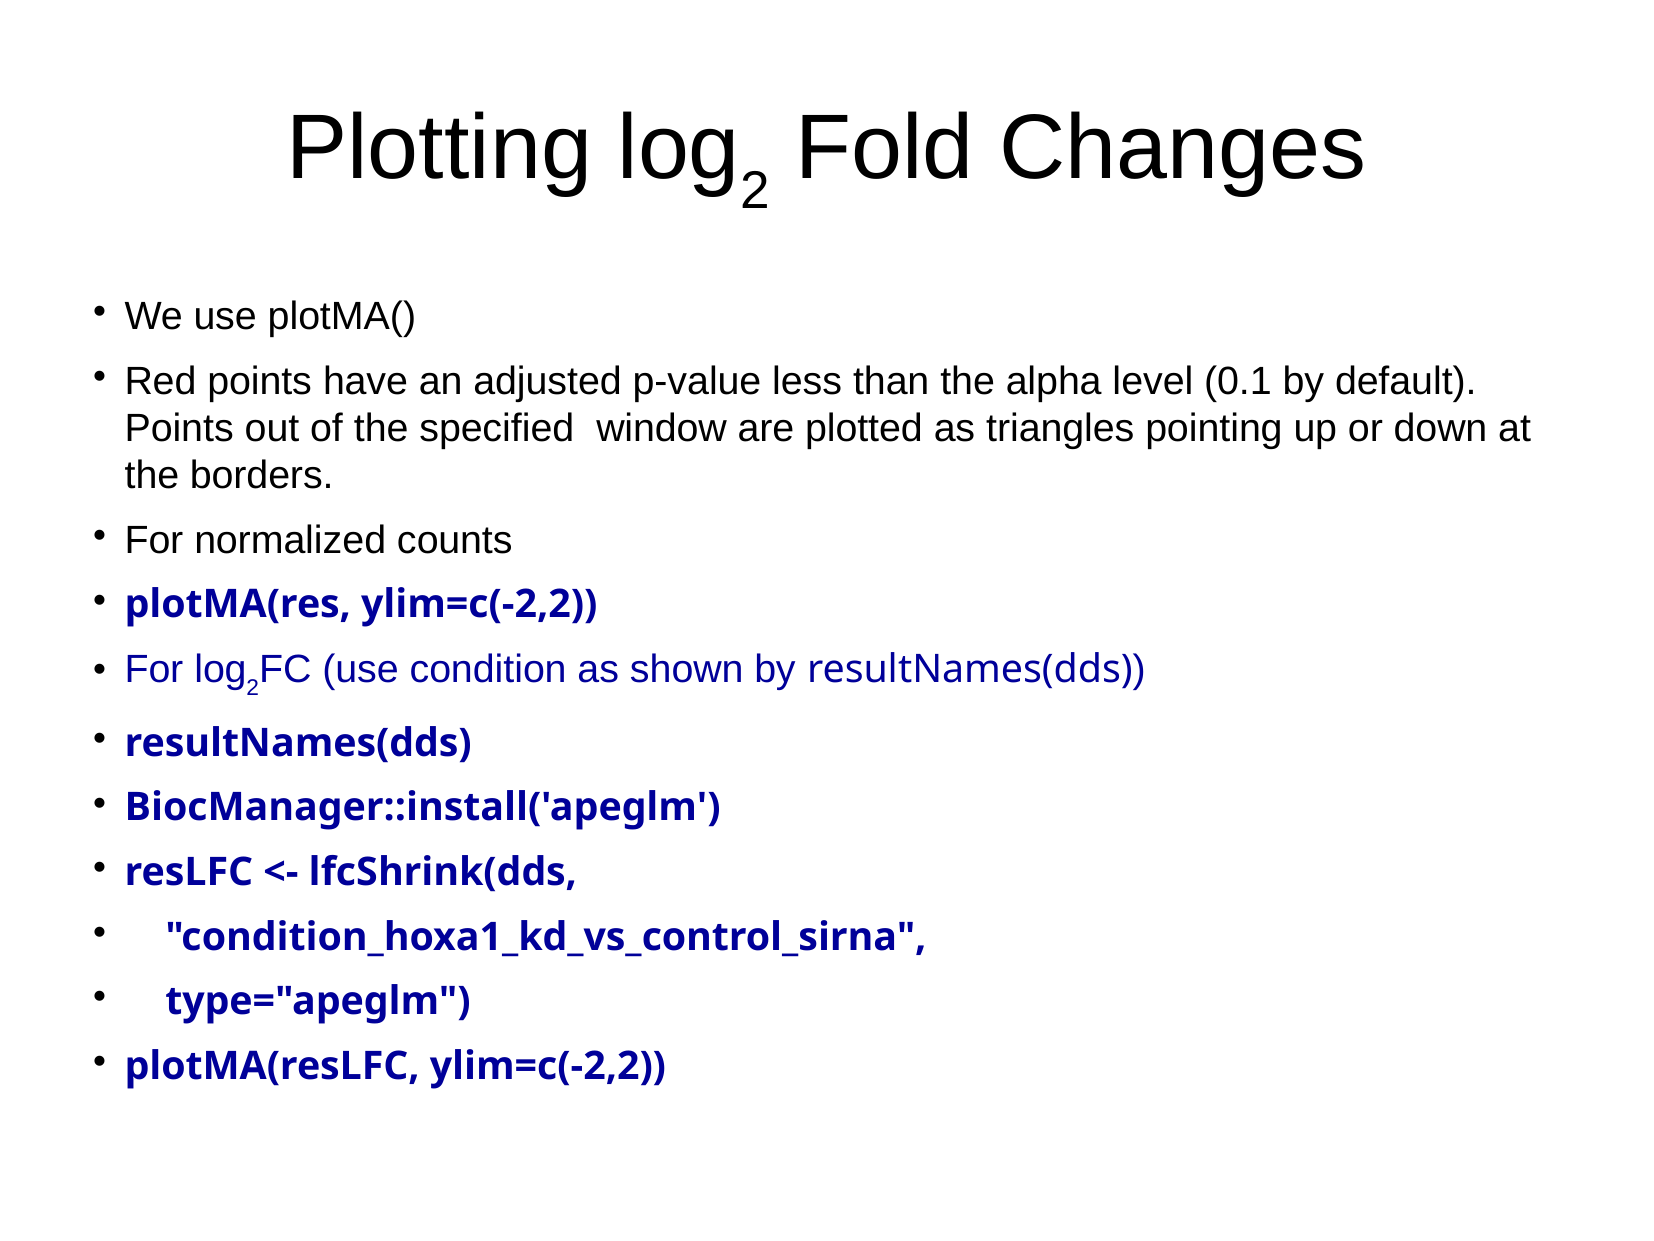

Plotting log2 Fold Changes
We use plotMA()
Red points have an adjusted p-value less than the alpha level (0.1 by default). Points out of the specified window are plotted as triangles pointing up or down at the borders.
For normalized counts
plotMA(res, ylim=c(-2,2))
For log2FC (use condition as shown by resultNames(dds))
resultNames(dds)
BiocManager::install('apeglm')
resLFC <- lfcShrink(dds,
 "condition_hoxa1_kd_vs_control_sirna",
 type="apeglm")
plotMA(resLFC, ylim=c(-2,2))